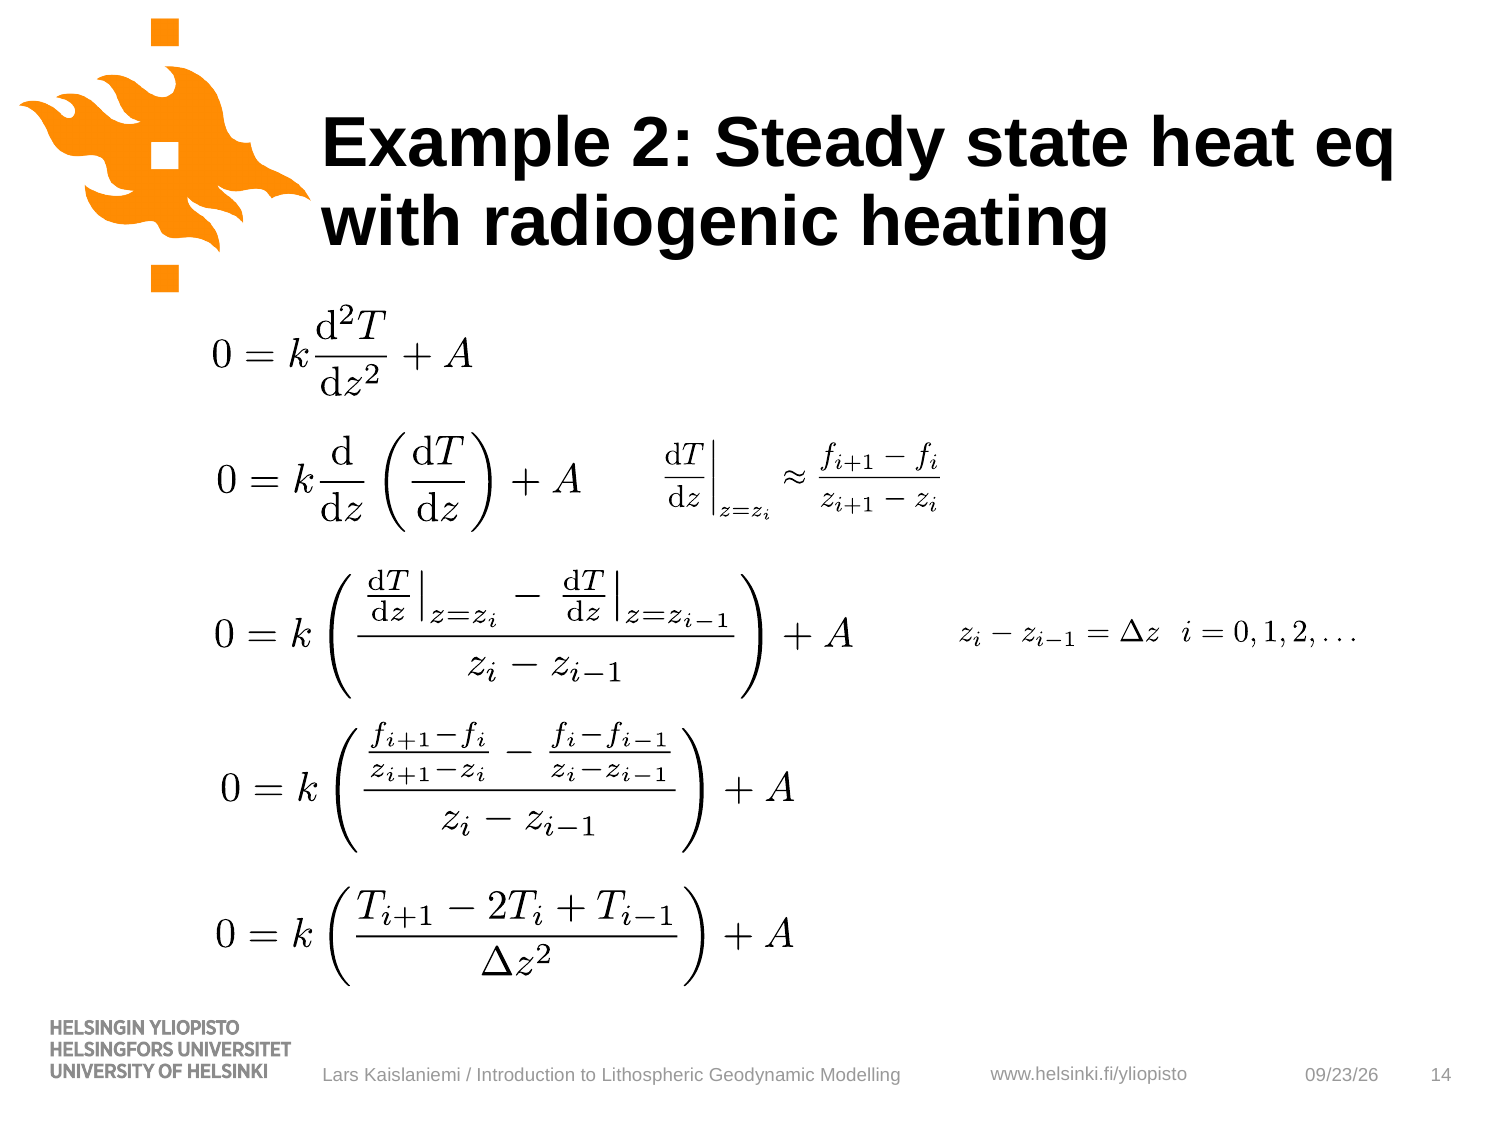

# Example 2: Steady state heat eq with radiogenic heating
Lars Kaislaniemi / Introduction to Lithospheric Geodynamic Modelling
14